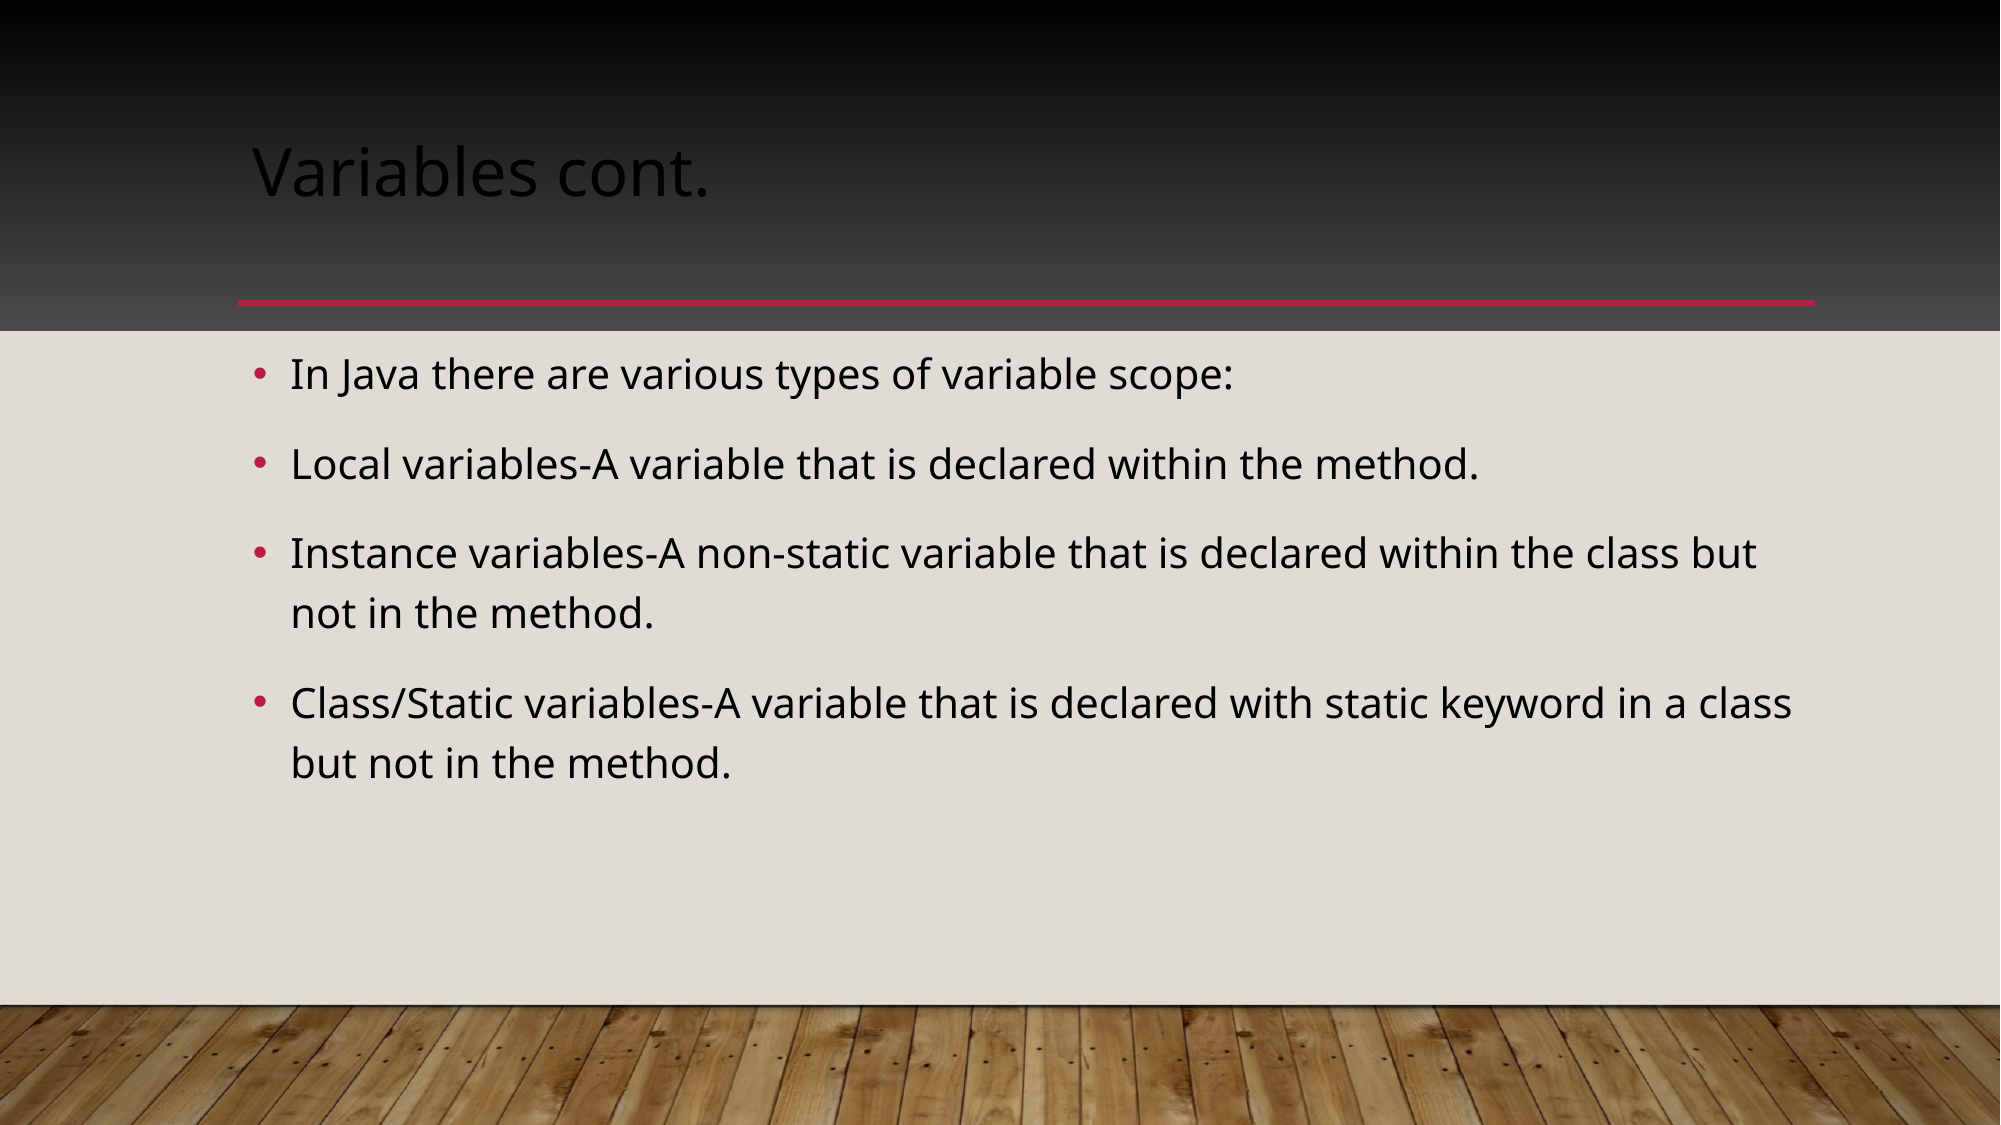

# Variables cont.
In Java there are various types of variable scope:
Local variables-A variable that is declared within the method.
Instance variables-A non-static variable that is declared within the class but not in the method.
Class/Static variables-A variable that is declared with static keyword in a class but not in the method.